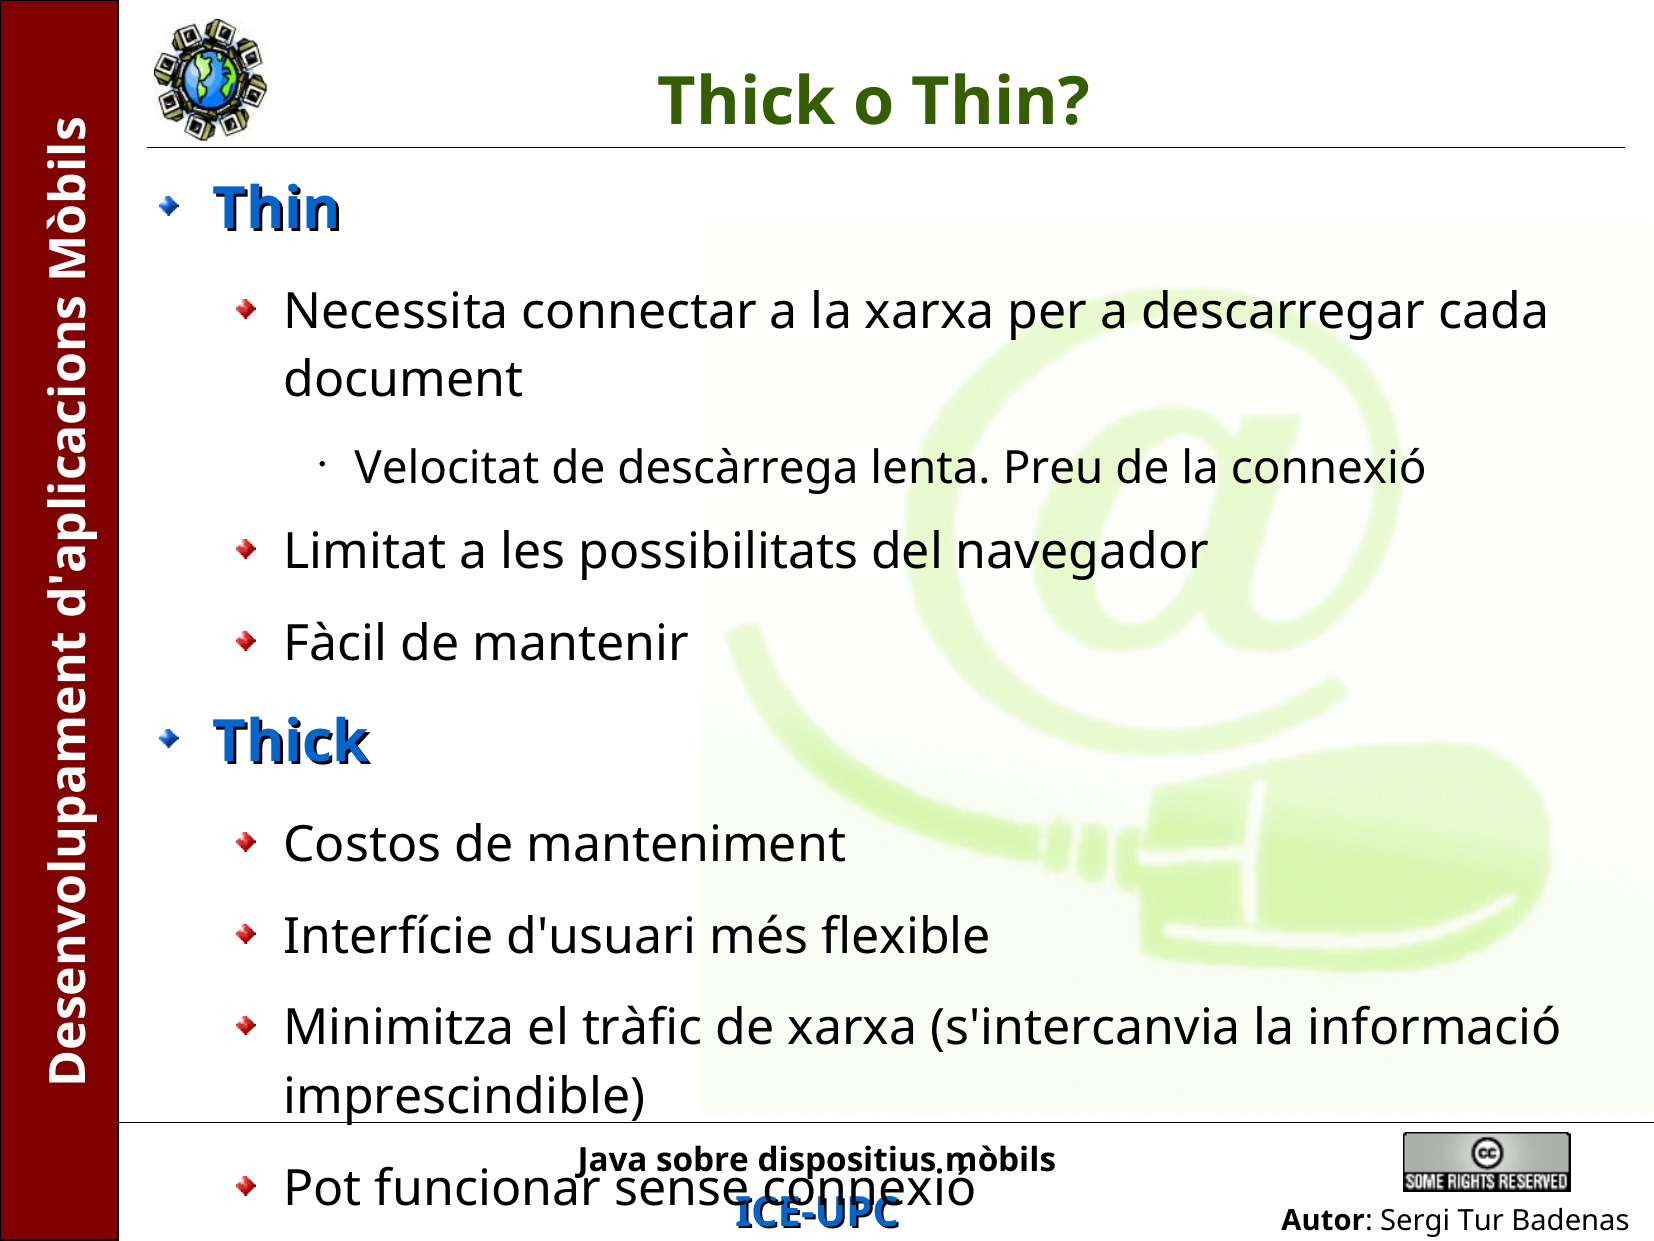

# Thick o Thin?
Thin
Necessita connectar a la xarxa per a descarregar cada document
Velocitat de descàrrega lenta. Preu de la connexió
Limitat a les possibilitats del navegador
Fàcil de mantenir
Thick
Costos de manteniment
Interfície d'usuari més flexible
Minimitza el tràfic de xarxa (s'intercanvia la informació imprescindible)
Pot funcionar sense connexió